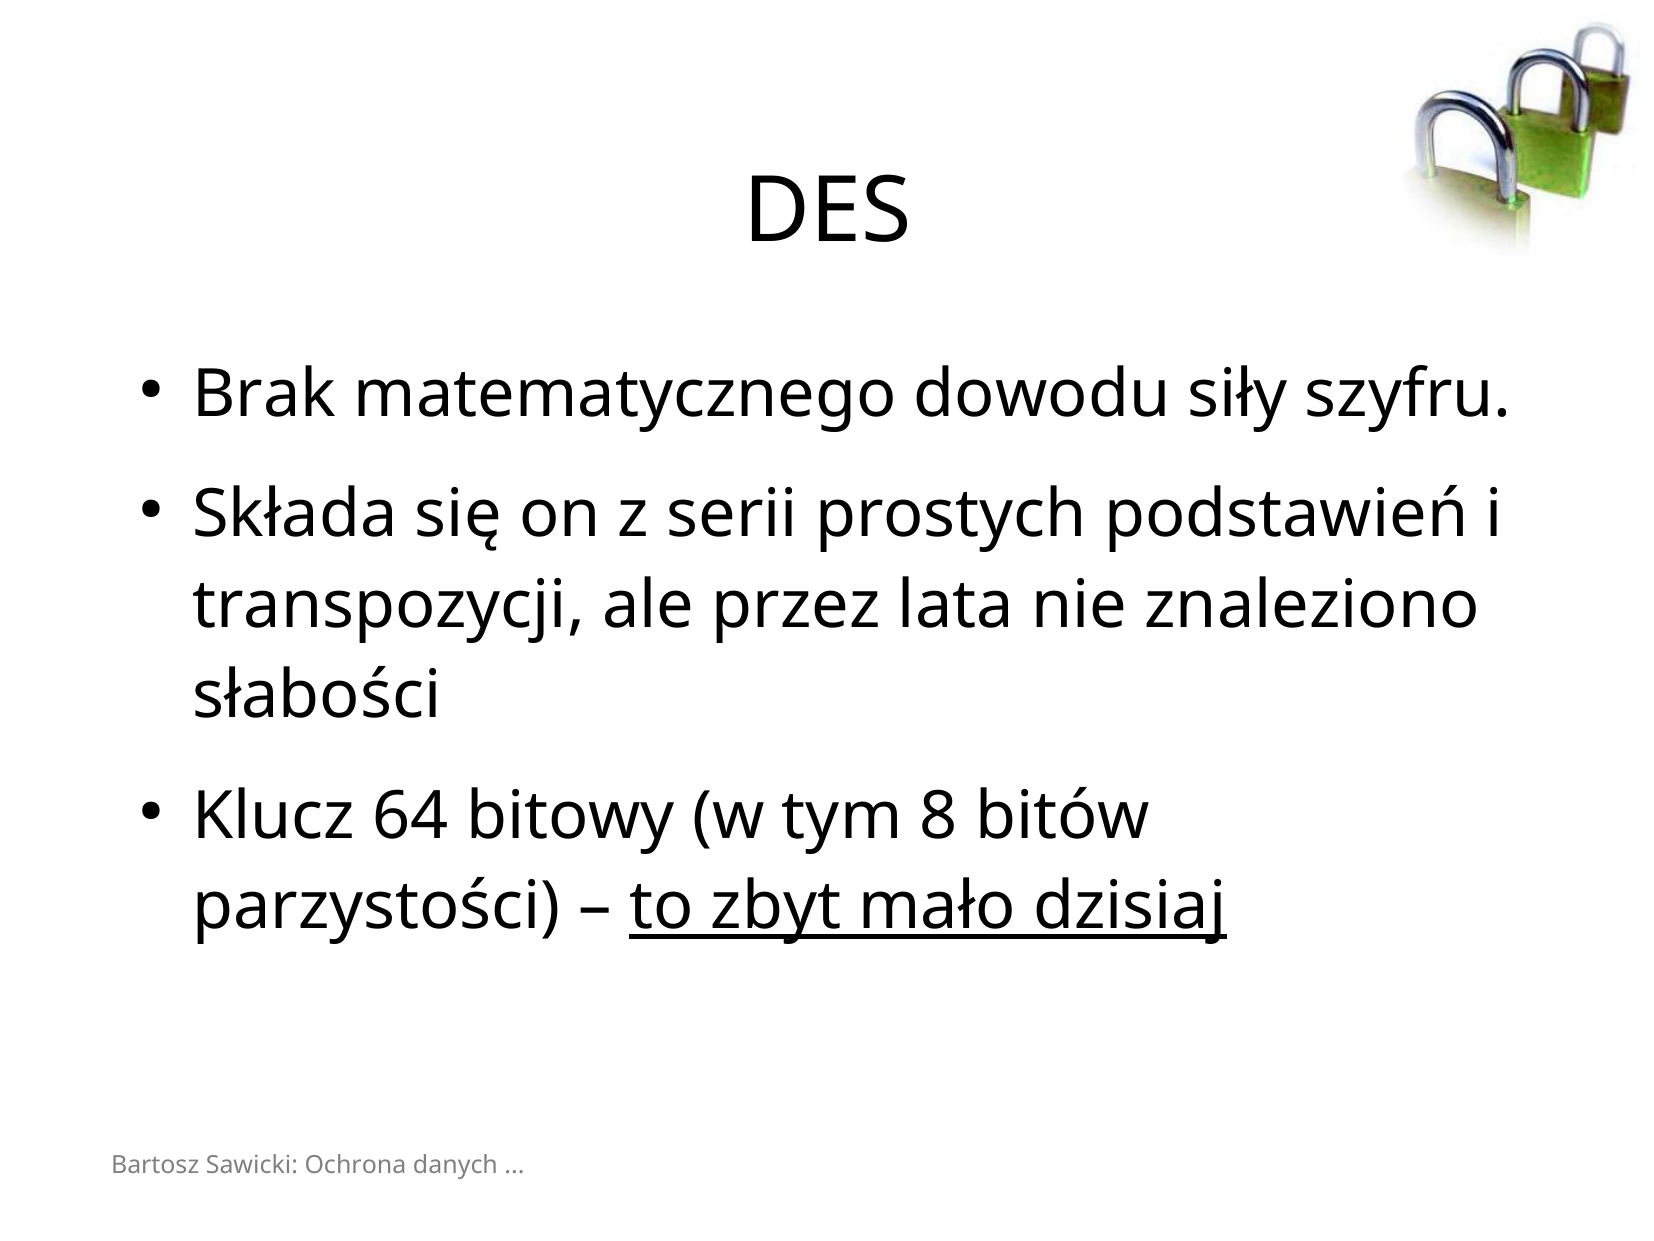

# DES
Brak matematycznego dowodu siły szyfru.
Składa się on z serii prostych podstawień i transpozycji, ale przez lata nie znaleziono słabości
Klucz 64 bitowy (w tym 8 bitów parzystości) – to zbyt mało dzisiaj